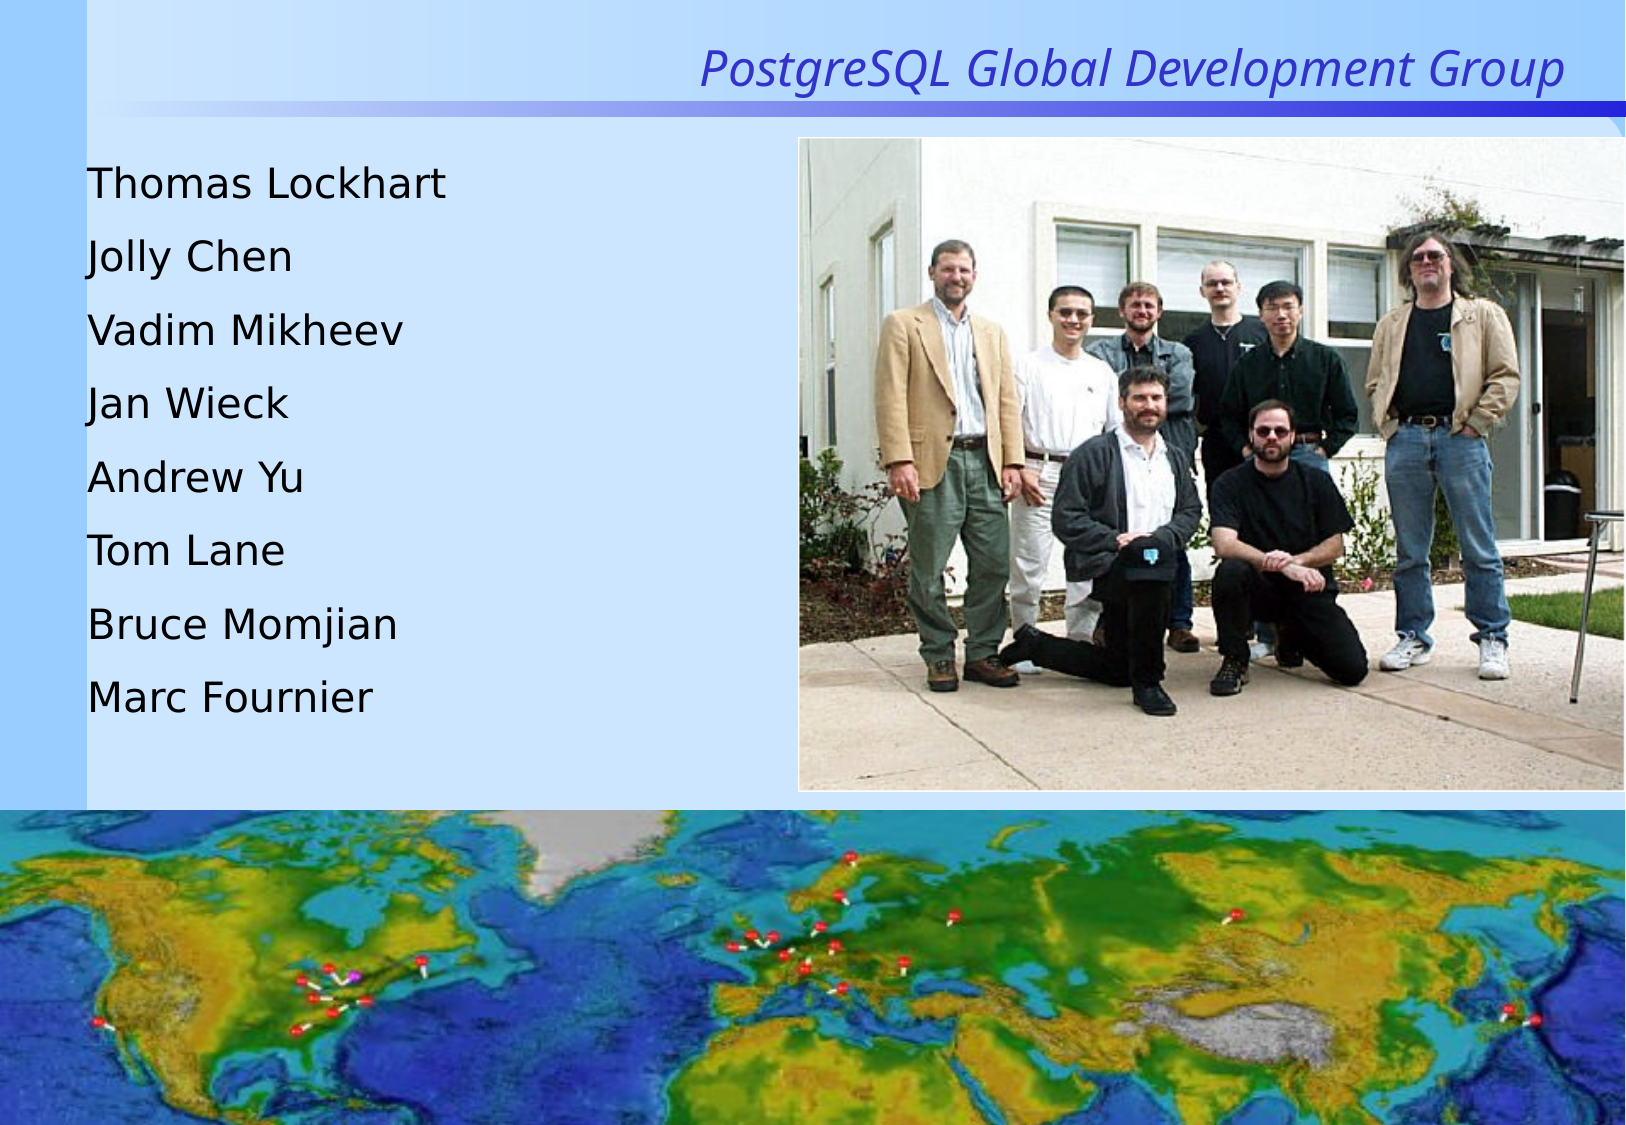

# PostgreSQL Global Development Group
Thomas Lockhart
Jolly Chen
Vadim Mikheev
Jan Wieck
Andrew Yu
Tom Lane
Bruce Momjian
Marc Fournier